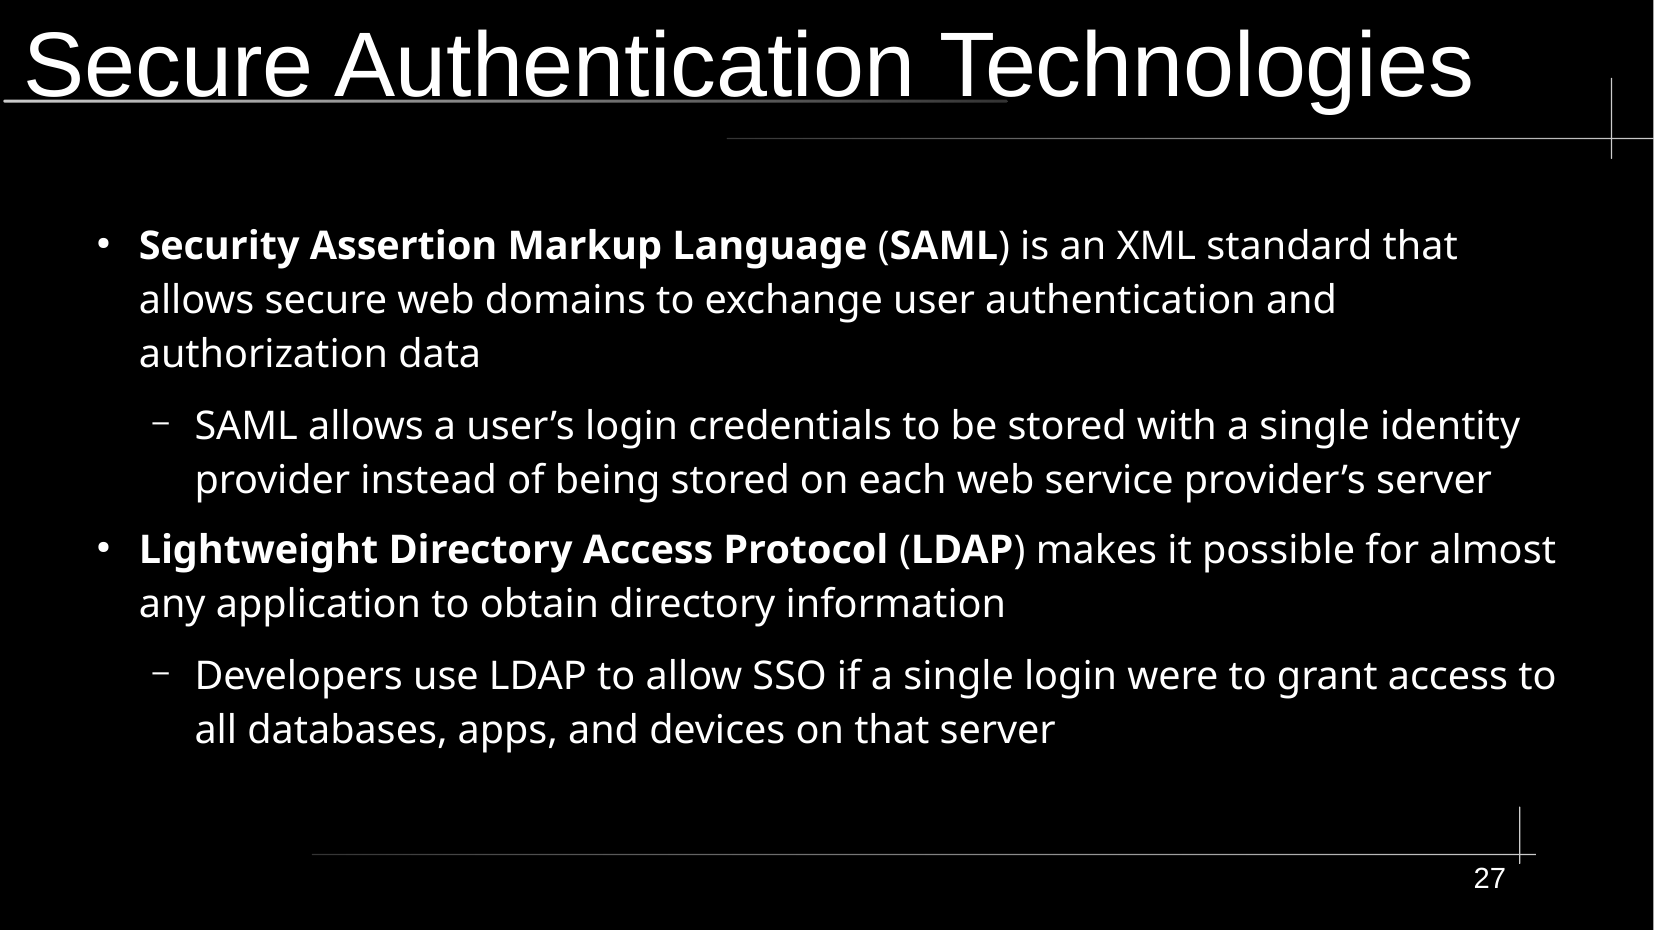

# Secure Authentication Technologies
Security Assertion Markup Language (SAML) is an XML standard that allows secure web domains to exchange user authentication and authorization data
SAML allows a user’s login credentials to be stored with a single identity provider instead of being stored on each web service provider’s server
Lightweight Directory Access Protocol (LDAP) makes it possible for almost any application to obtain directory information
Developers use LDAP to allow SSO if a single login were to grant access to all databases, apps, and devices on that server
27